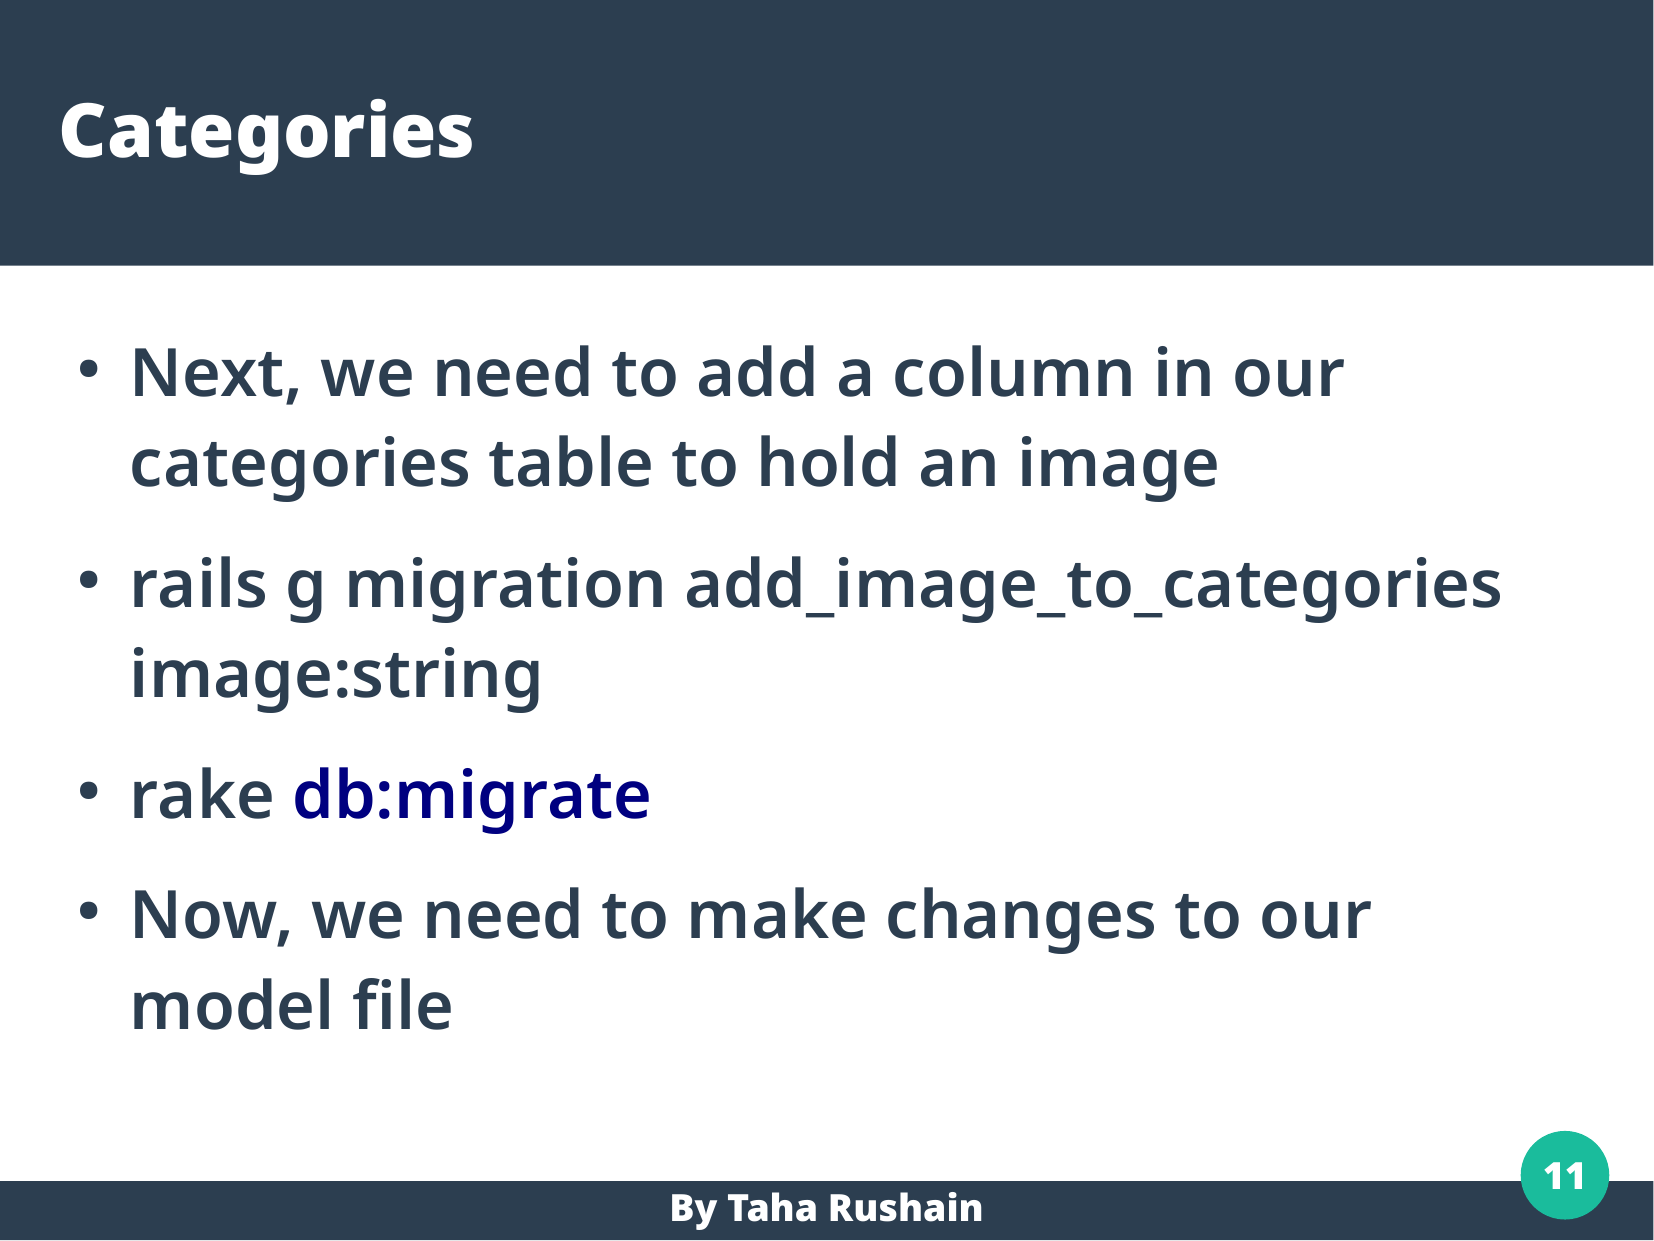

# Categories
Next, we need to add a column in our categories table to hold an image
rails g migration add_image_to_categories image:string
rake db:migrate
Now, we need to make changes to our model file
11
By Taha Rushain